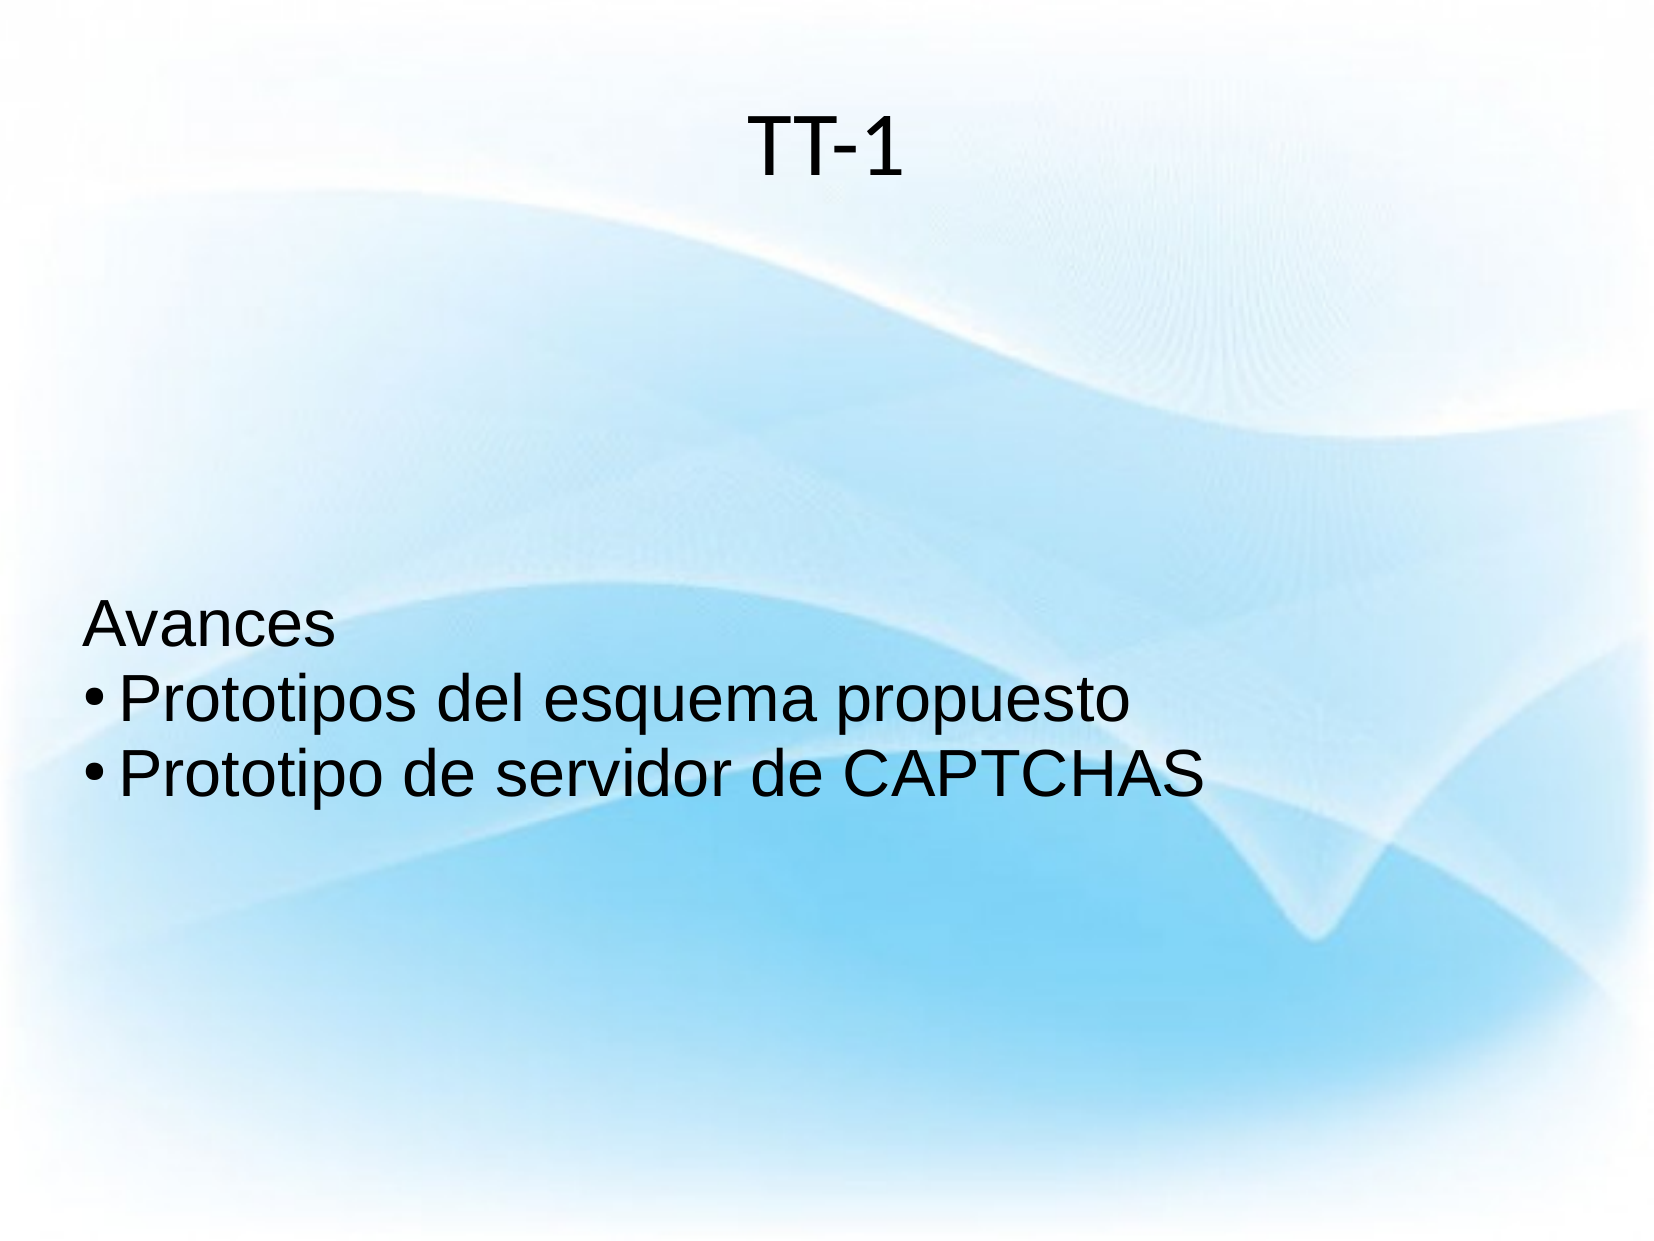

# TT-1
Avances
Prototipos del esquema propuesto
Prototipo de servidor de CAPTCHAS